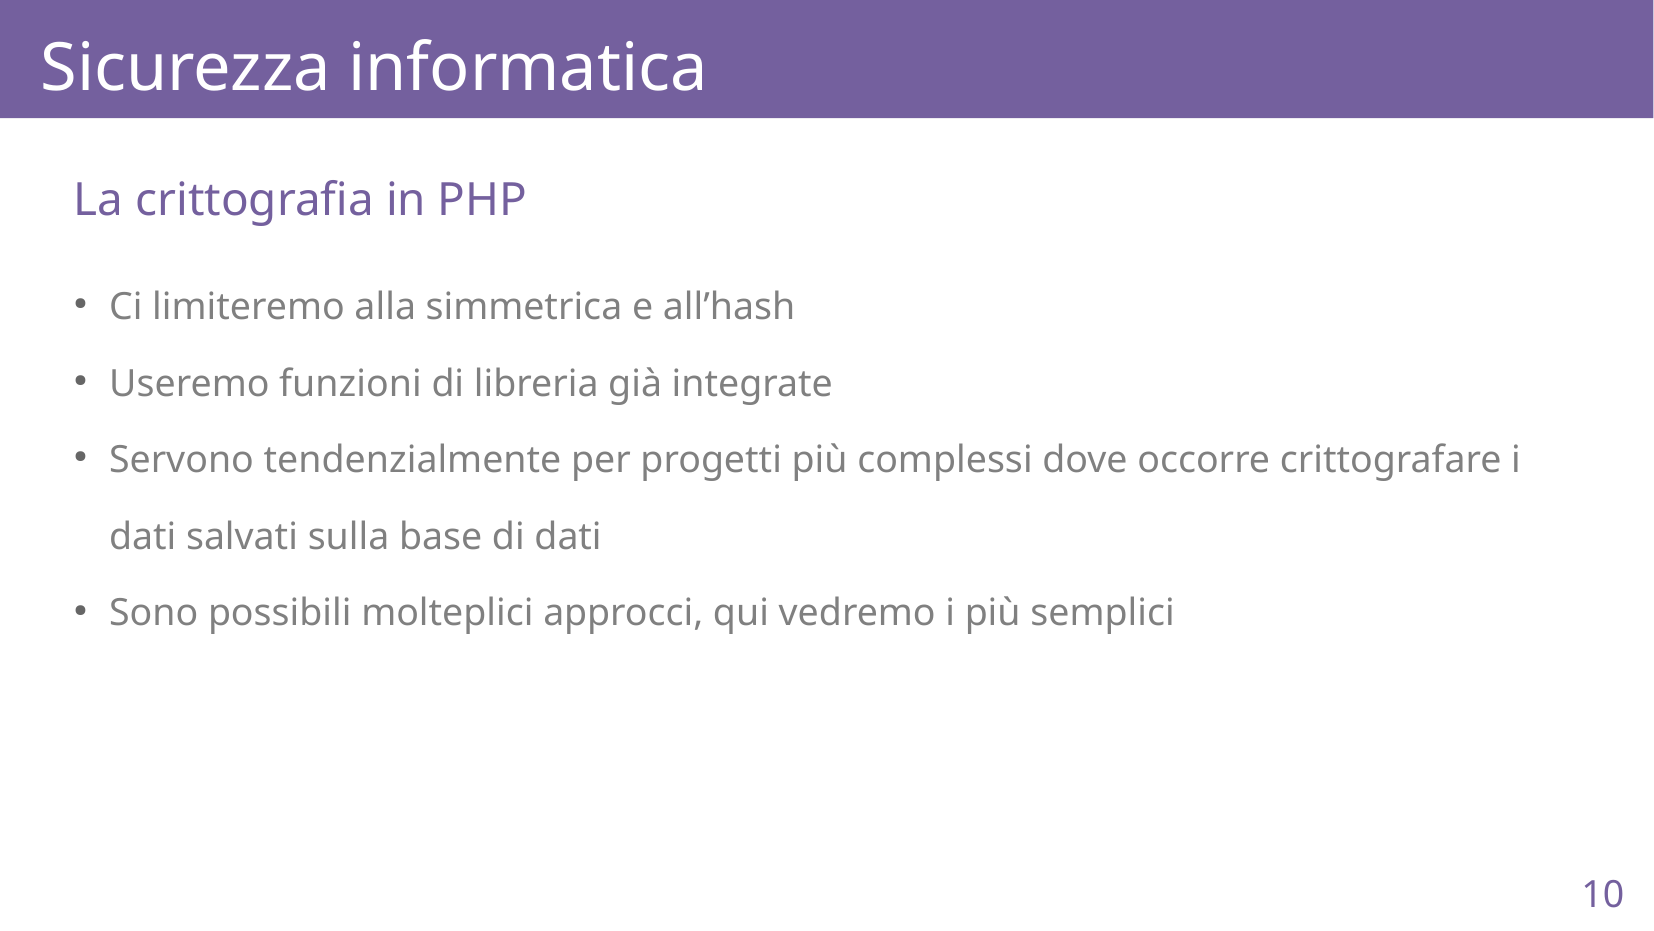

Sicurezza informatica
La crittografia in PHP
Ci limiteremo alla simmetrica e all’hash
Useremo funzioni di libreria già integrate
Servono tendenzialmente per progetti più complessi dove occorre crittografare i
dati salvati sulla base di dati
Sono possibili molteplici approcci, qui vedremo i più semplici